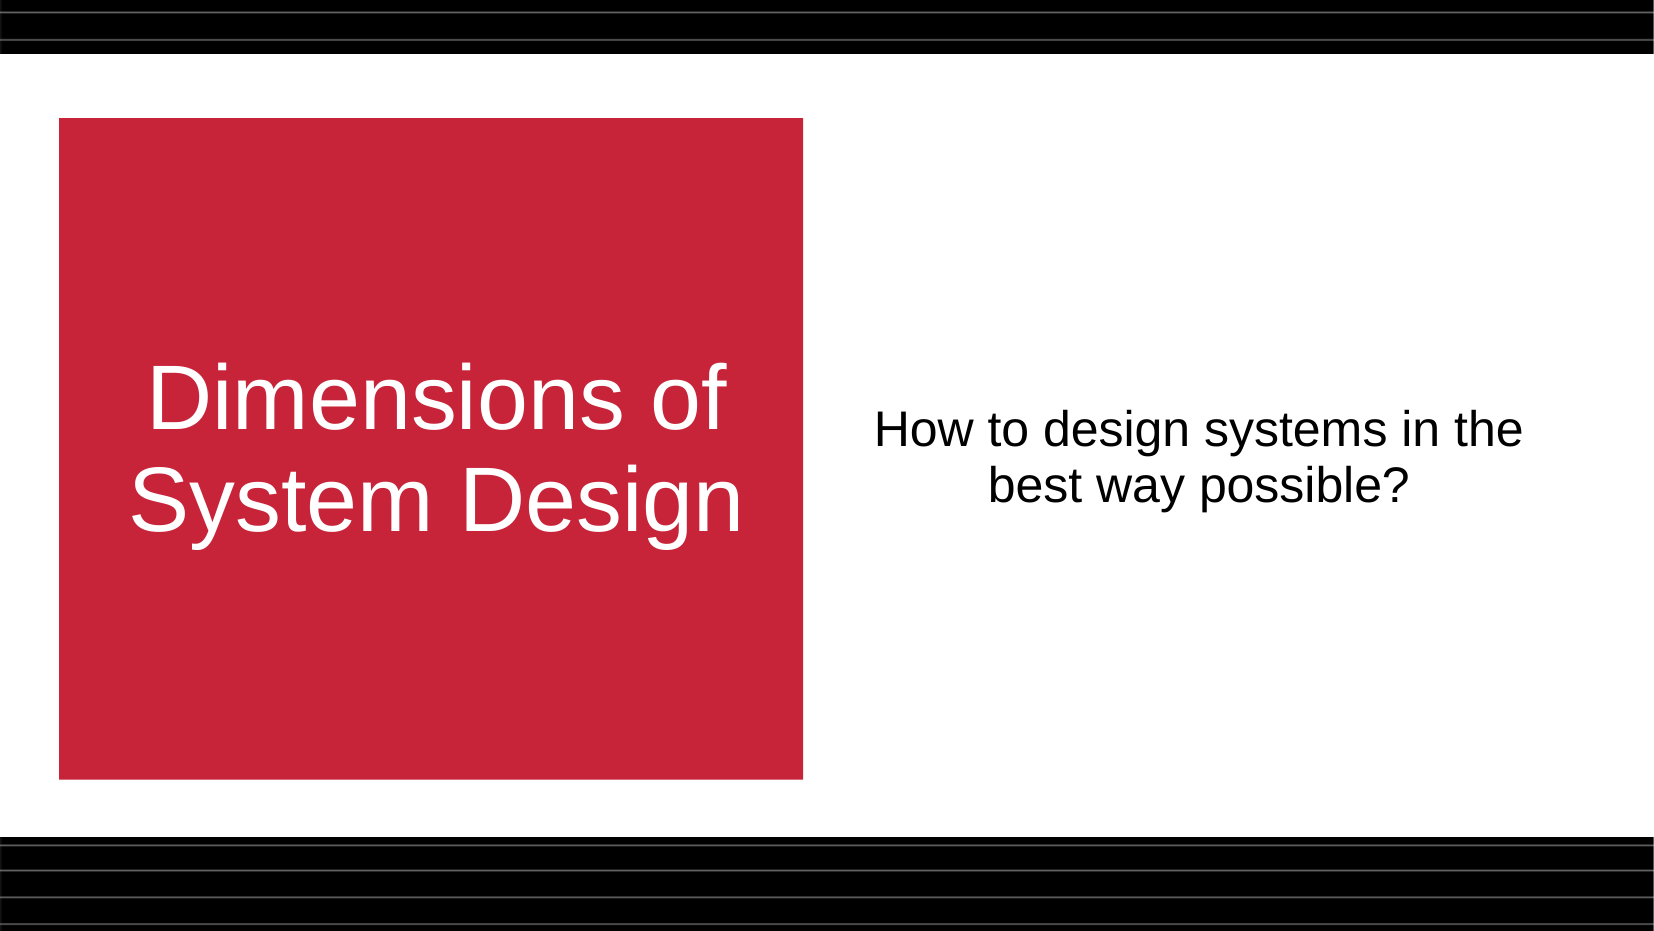

# Dimensions of System Design
How to design systems in the best way possible?